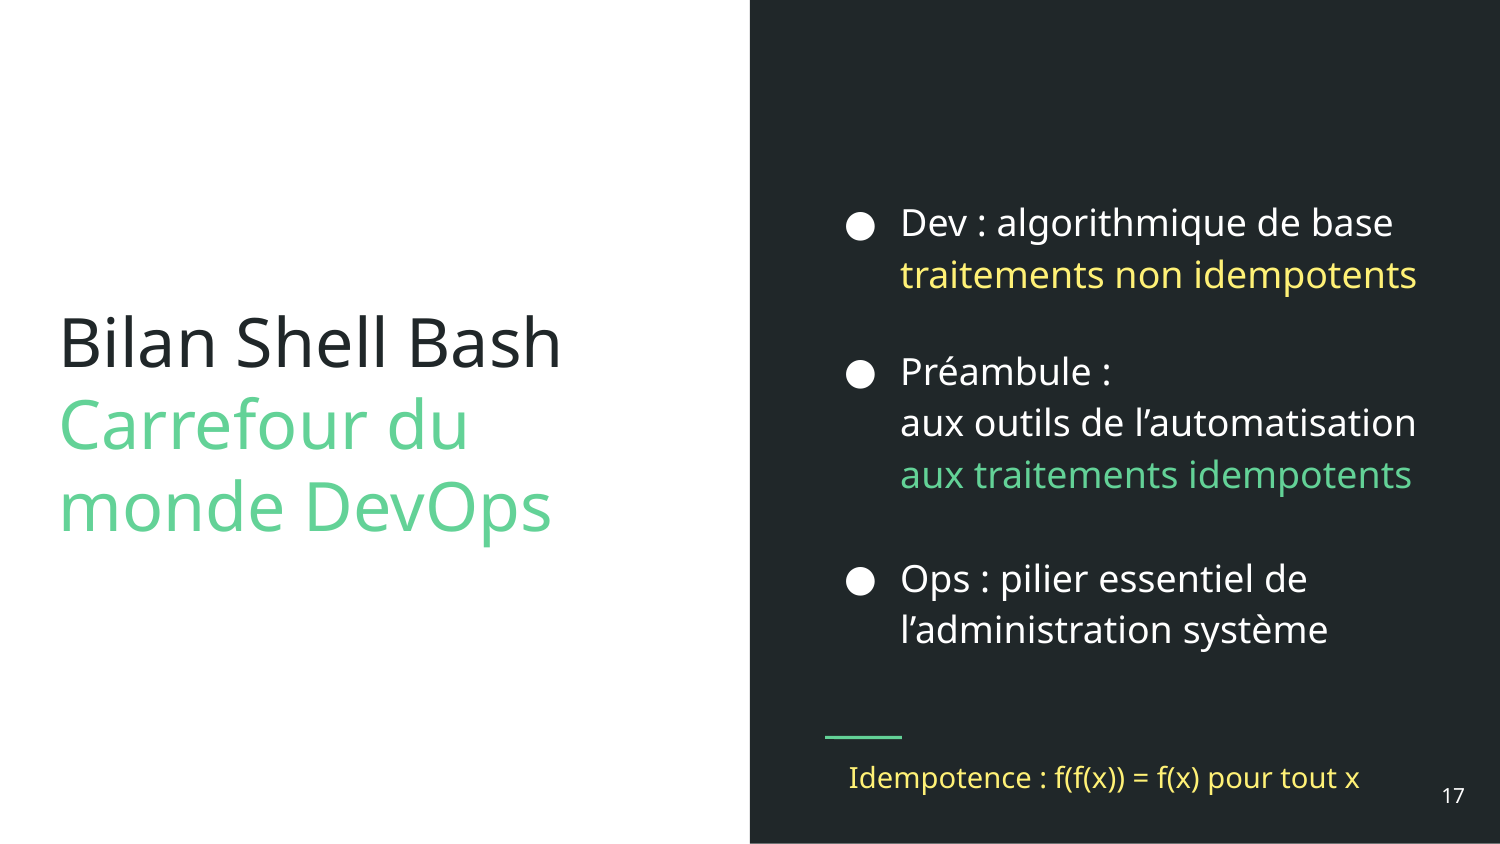

Dev : algorithmique de base
traitements non idempotents
Préambule :
aux outils de l’automatisation
aux traitements idempotents
Ops : pilier essentiel de l’administration système
# Bilan Shell Bash Carrefour du monde DevOps
Idempotence : f(f(x)) = f(x) pour tout x